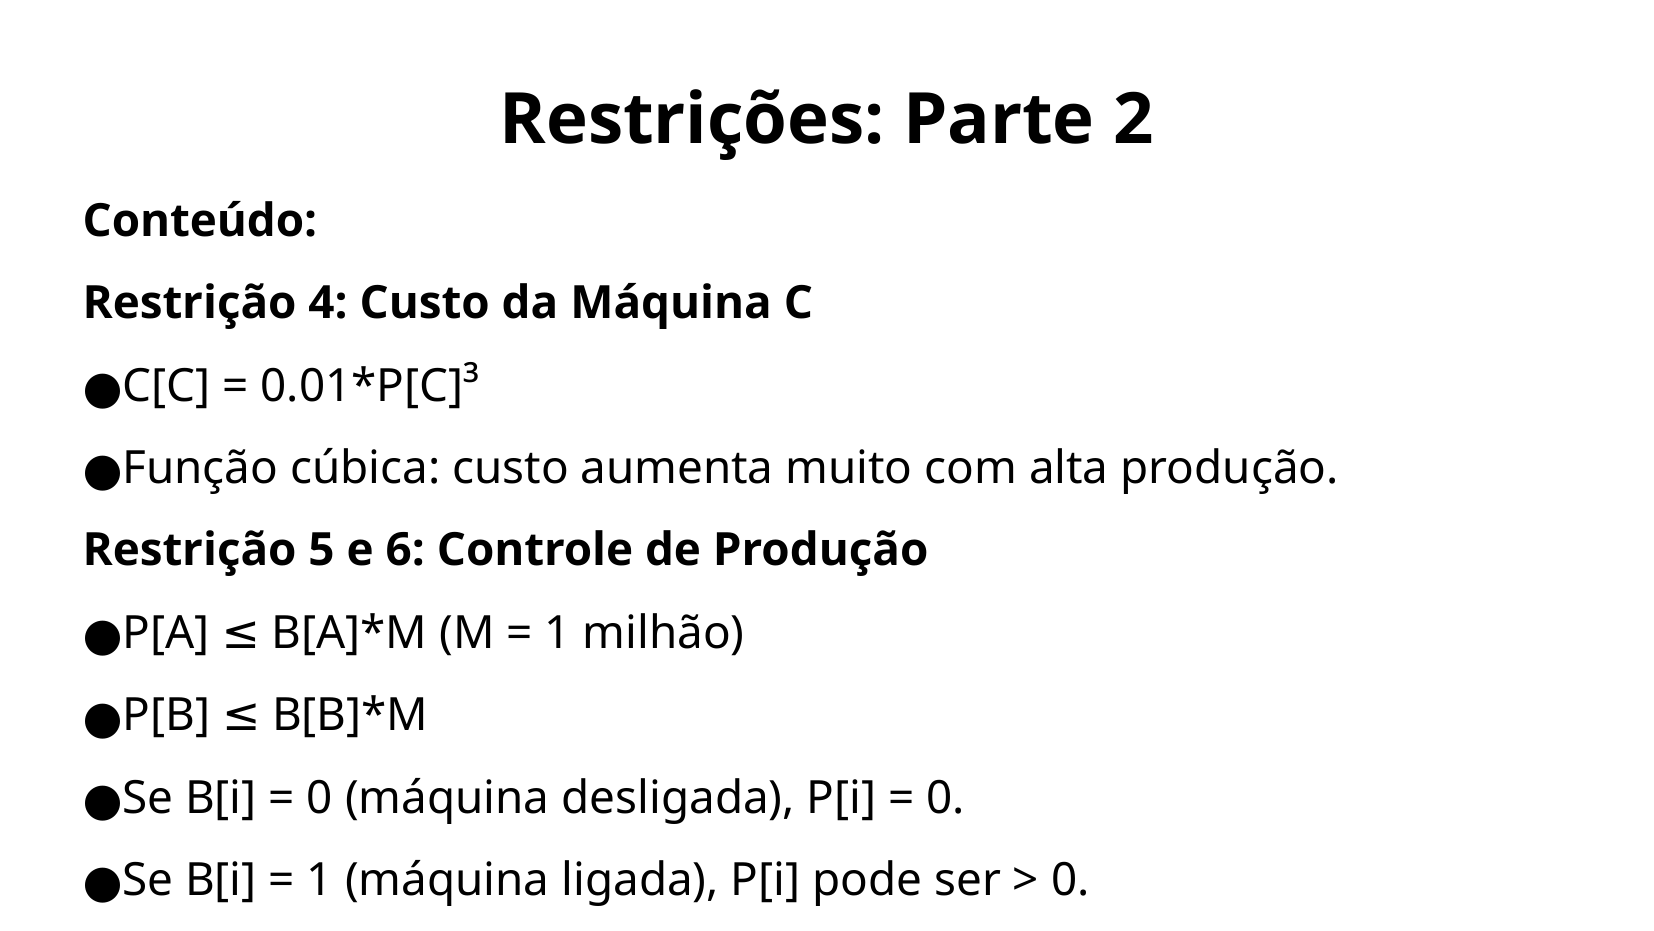

Restrições: Parte 2
Conteúdo:
Restrição 4: Custo da Máquina C
C[C] = 0.01*P[C]³
Função cúbica: custo aumenta muito com alta produção.
Restrição 5 e 6: Controle de Produção
P[A] ≤ B[A]*M (M = 1 milhão)
P[B] ≤ B[B]*M
Se B[i] = 0 (máquina desligada), P[i] = 0.
Se B[i] = 1 (máquina ligada), P[i] pode ser > 0.